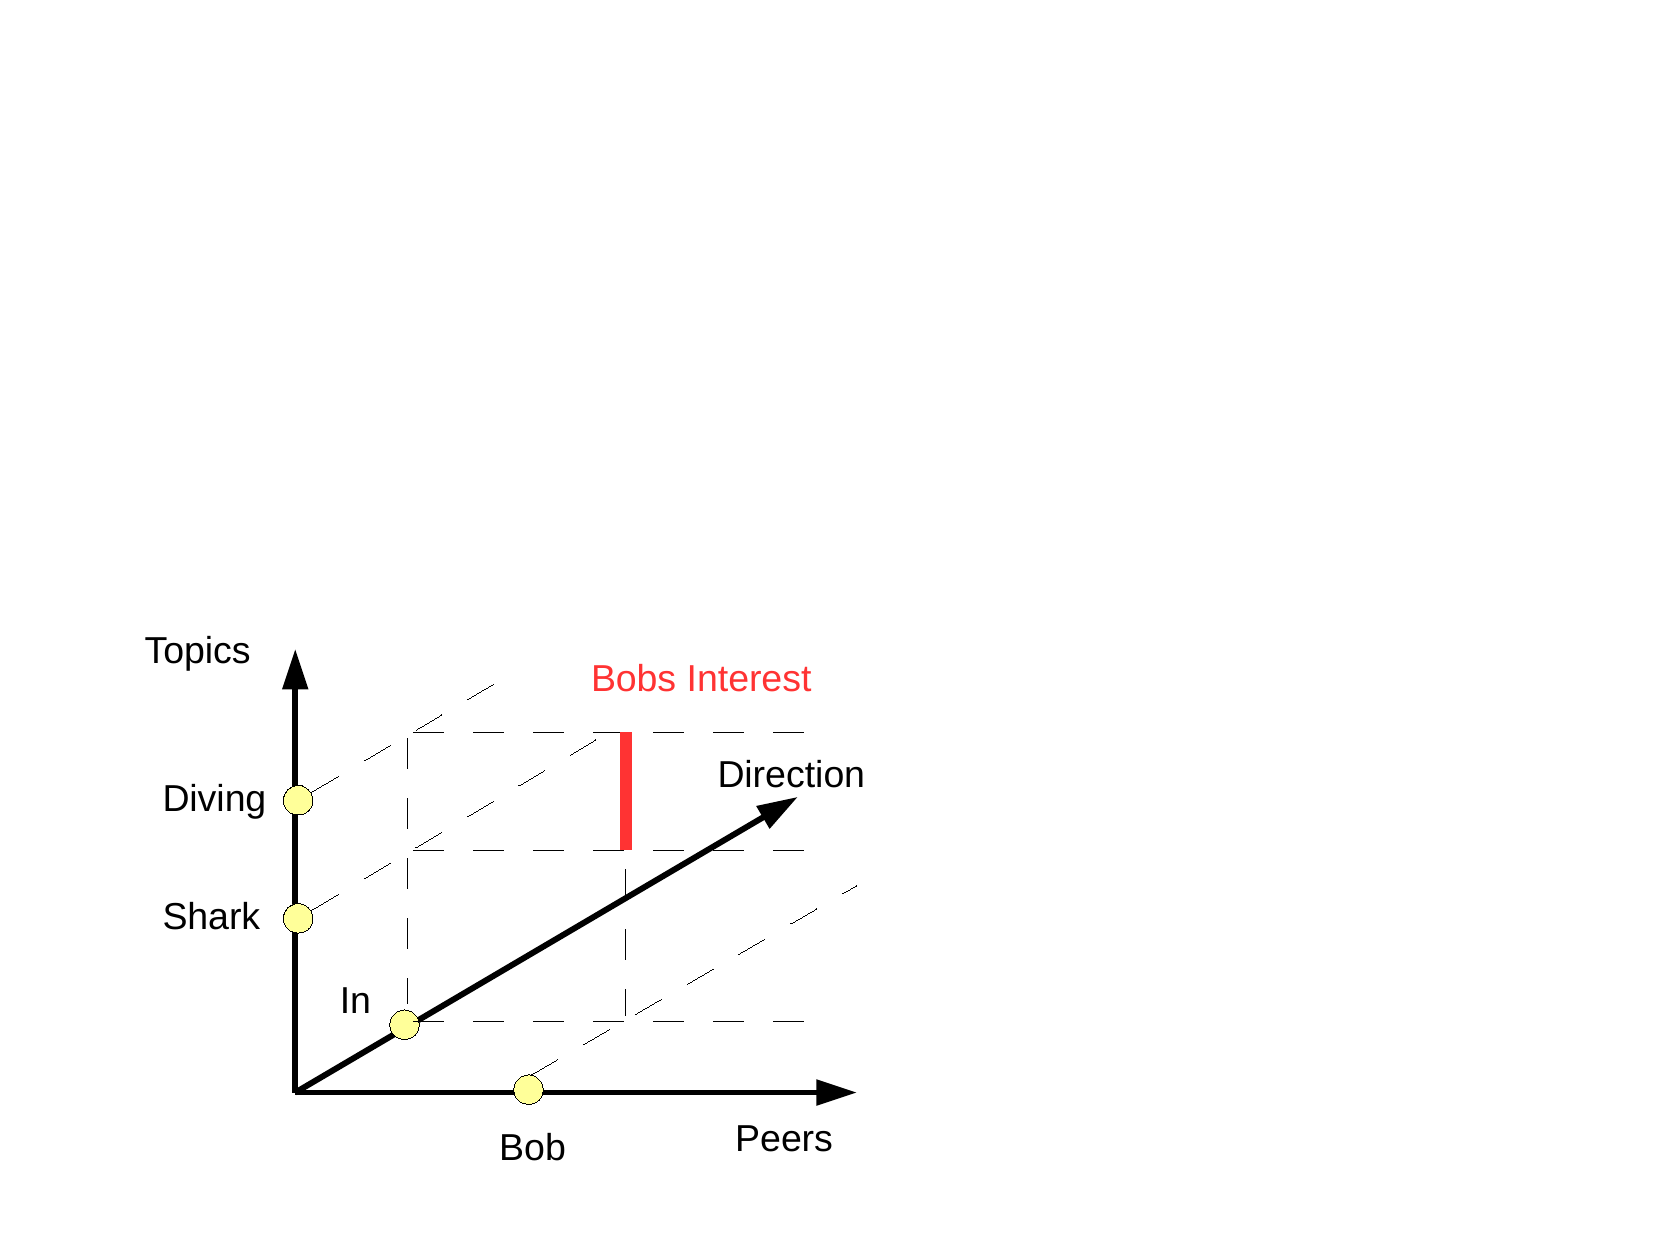

Topics
Bobs Interest
Direction
Diving
Shark
In
Peers
Bob